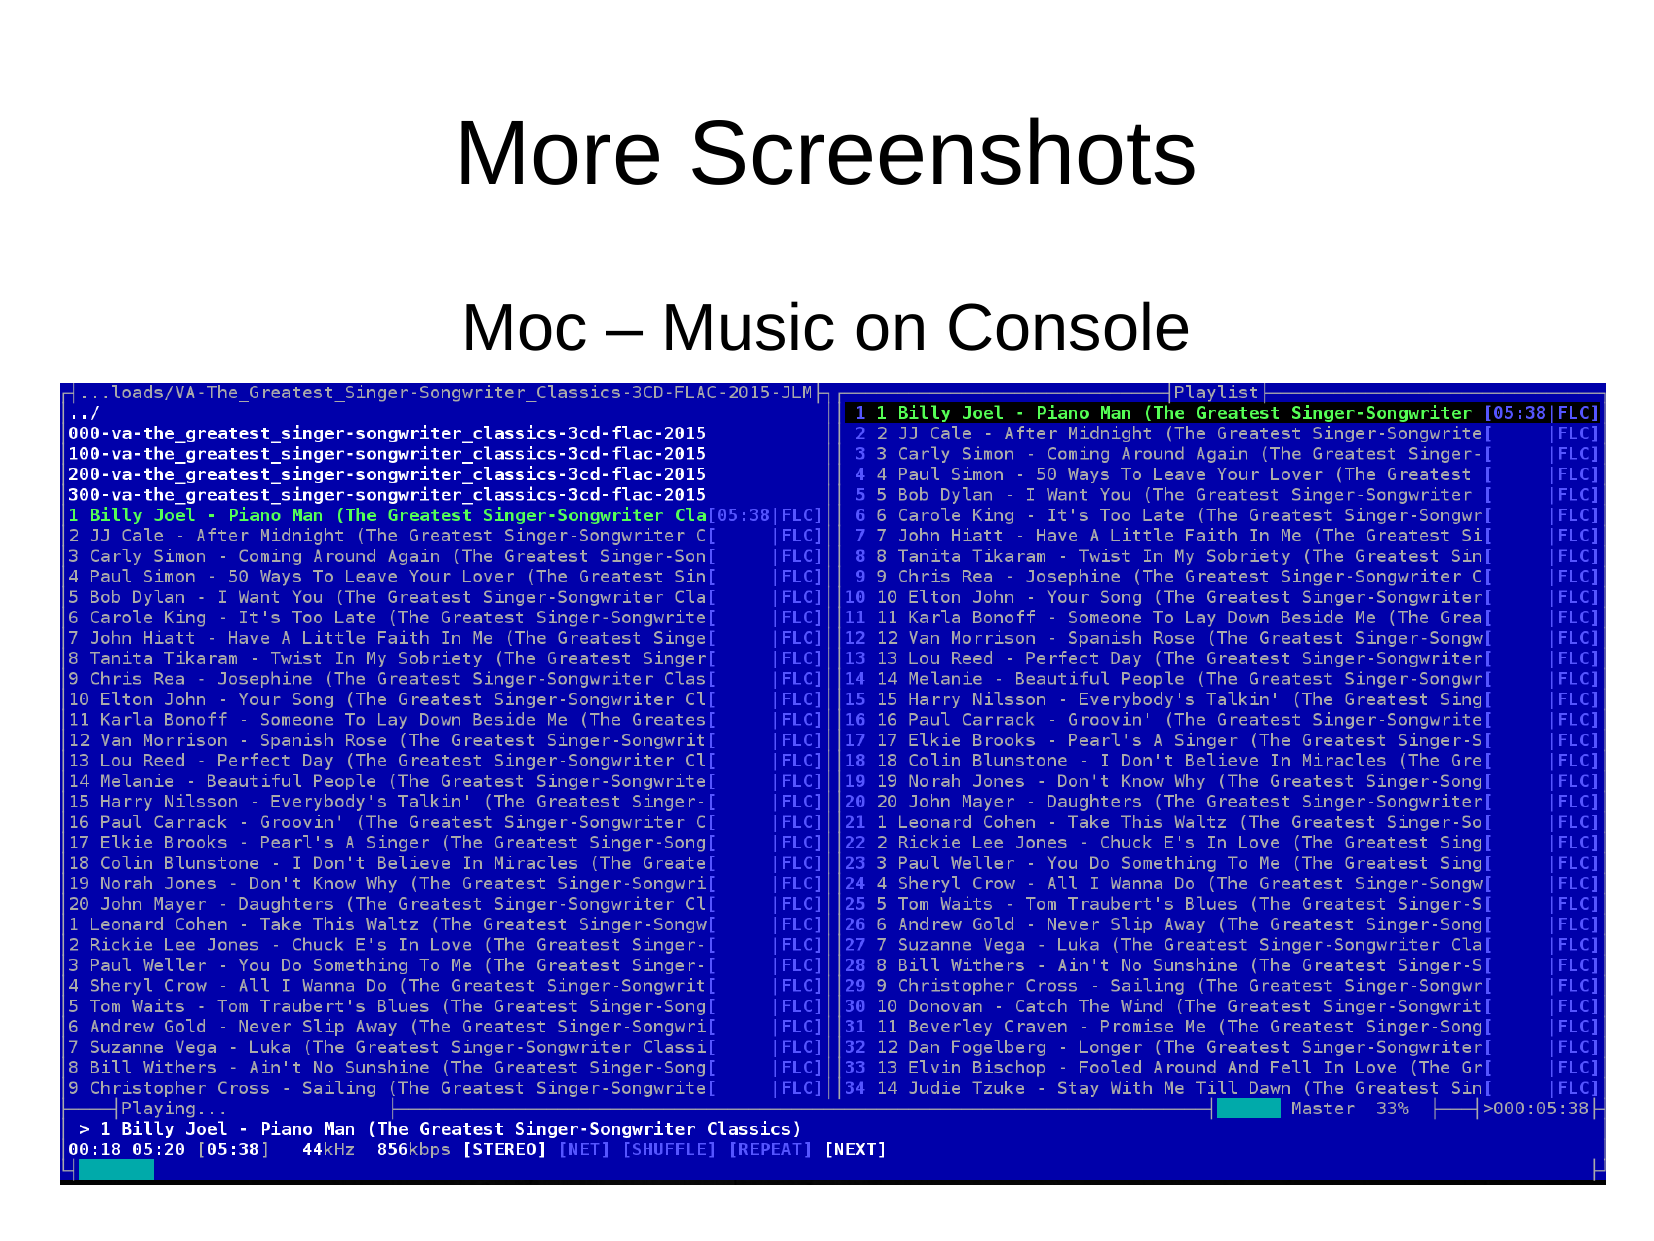

# More Screenshots
Moc – Music on Console